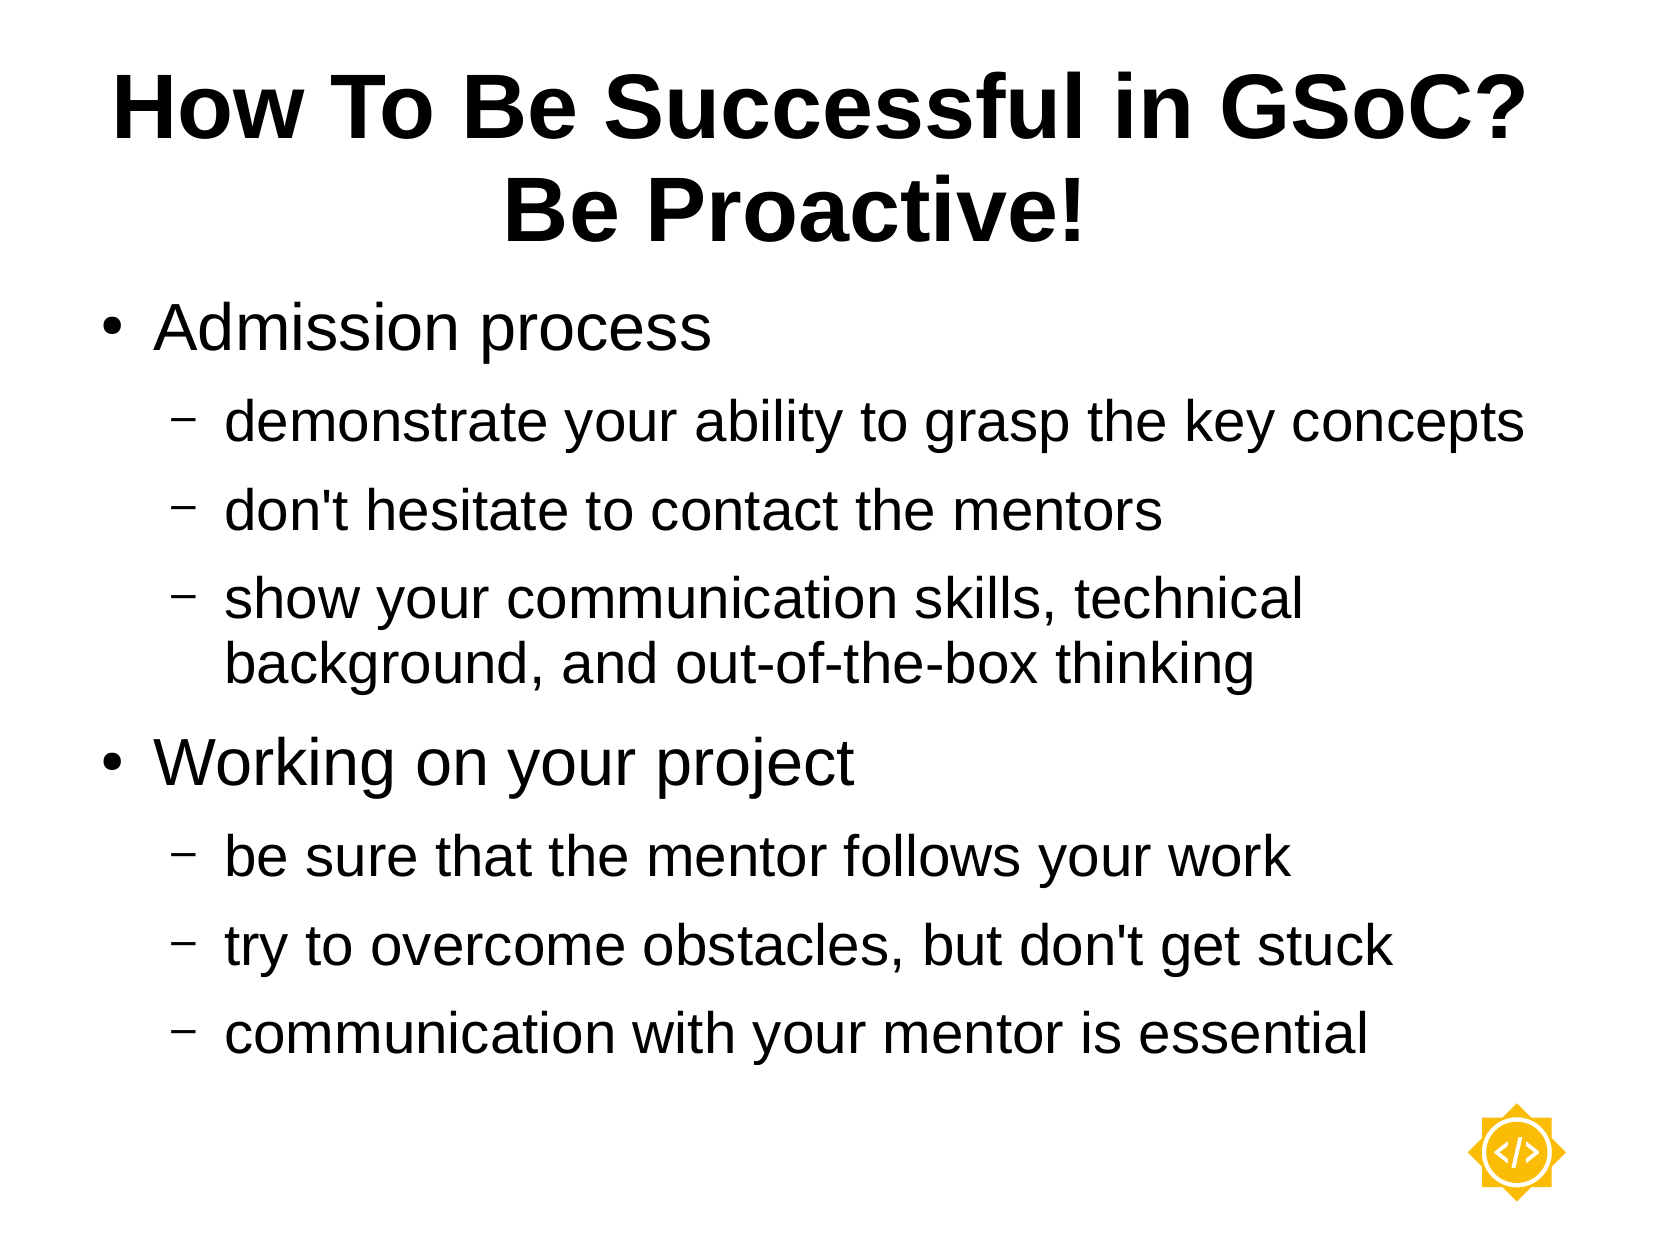

# How To Be Successful in GSoC? Be Proactive!
Admission process
demonstrate your ability to grasp the key concepts
don't hesitate to contact the mentors
show your communication skills, technical background, and out-of-the-box thinking
Working on your project
be sure that the mentor follows your work
try to overcome obstacles, but don't get stuck
communication with your mentor is essential